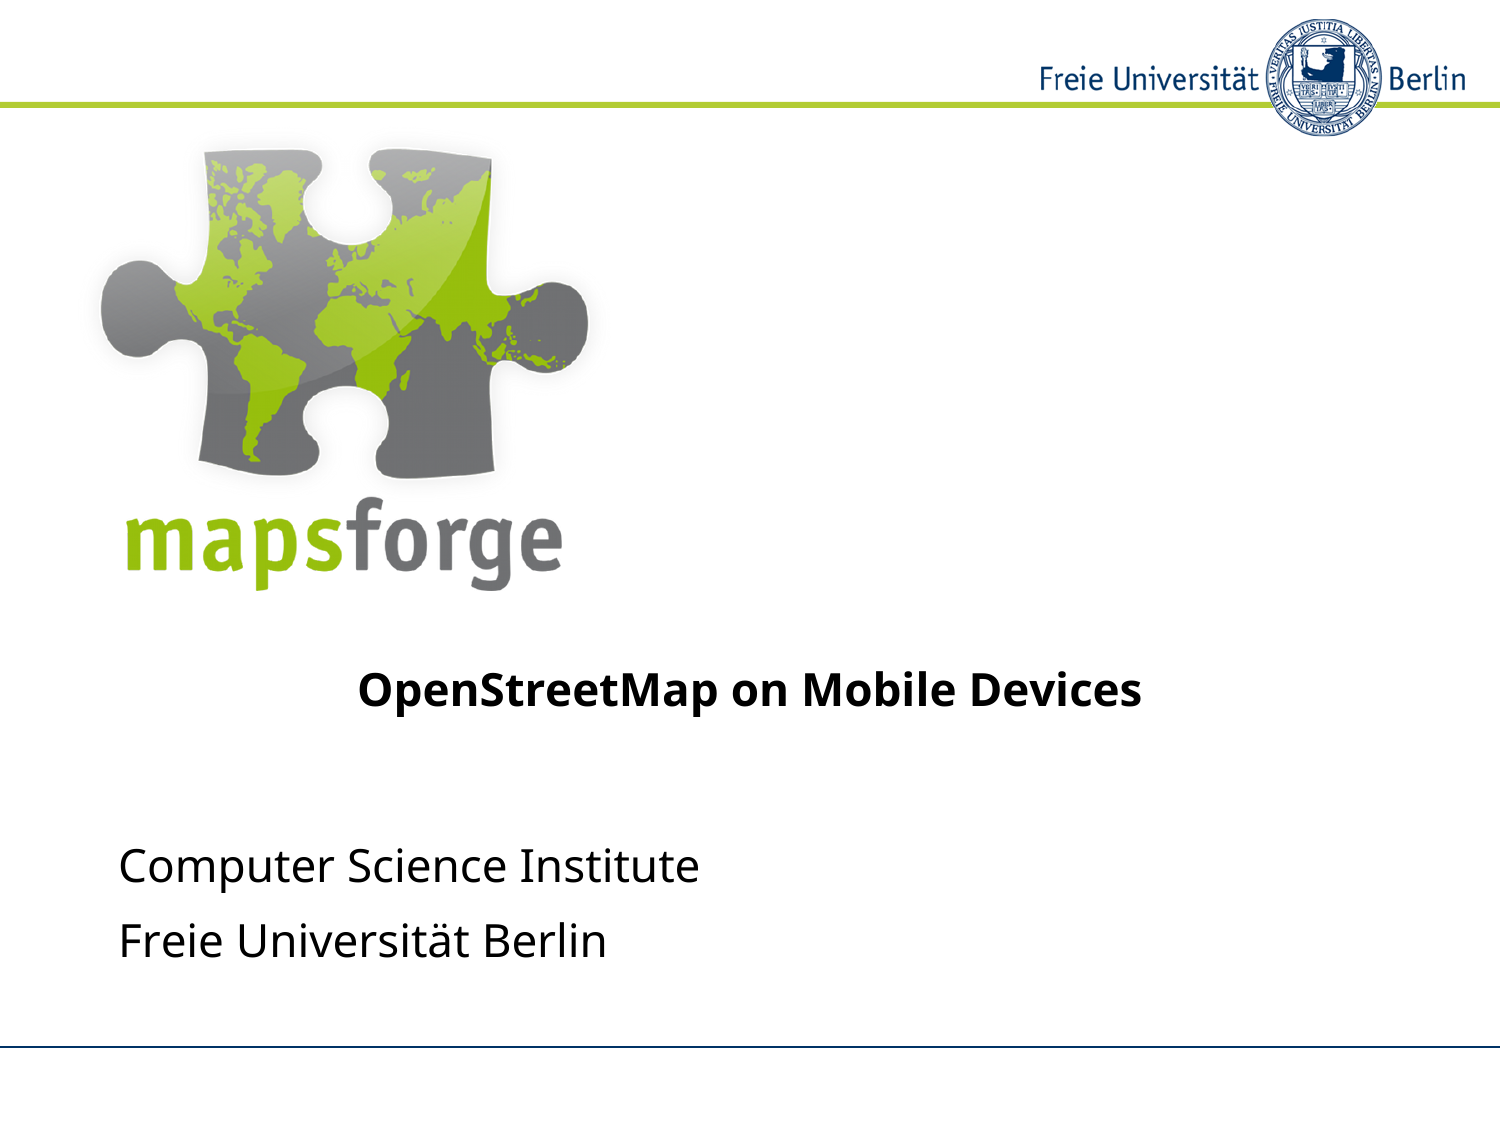

# OpenStreetMap on Mobile Devices
Computer Science Institute
Freie Universität Berlin